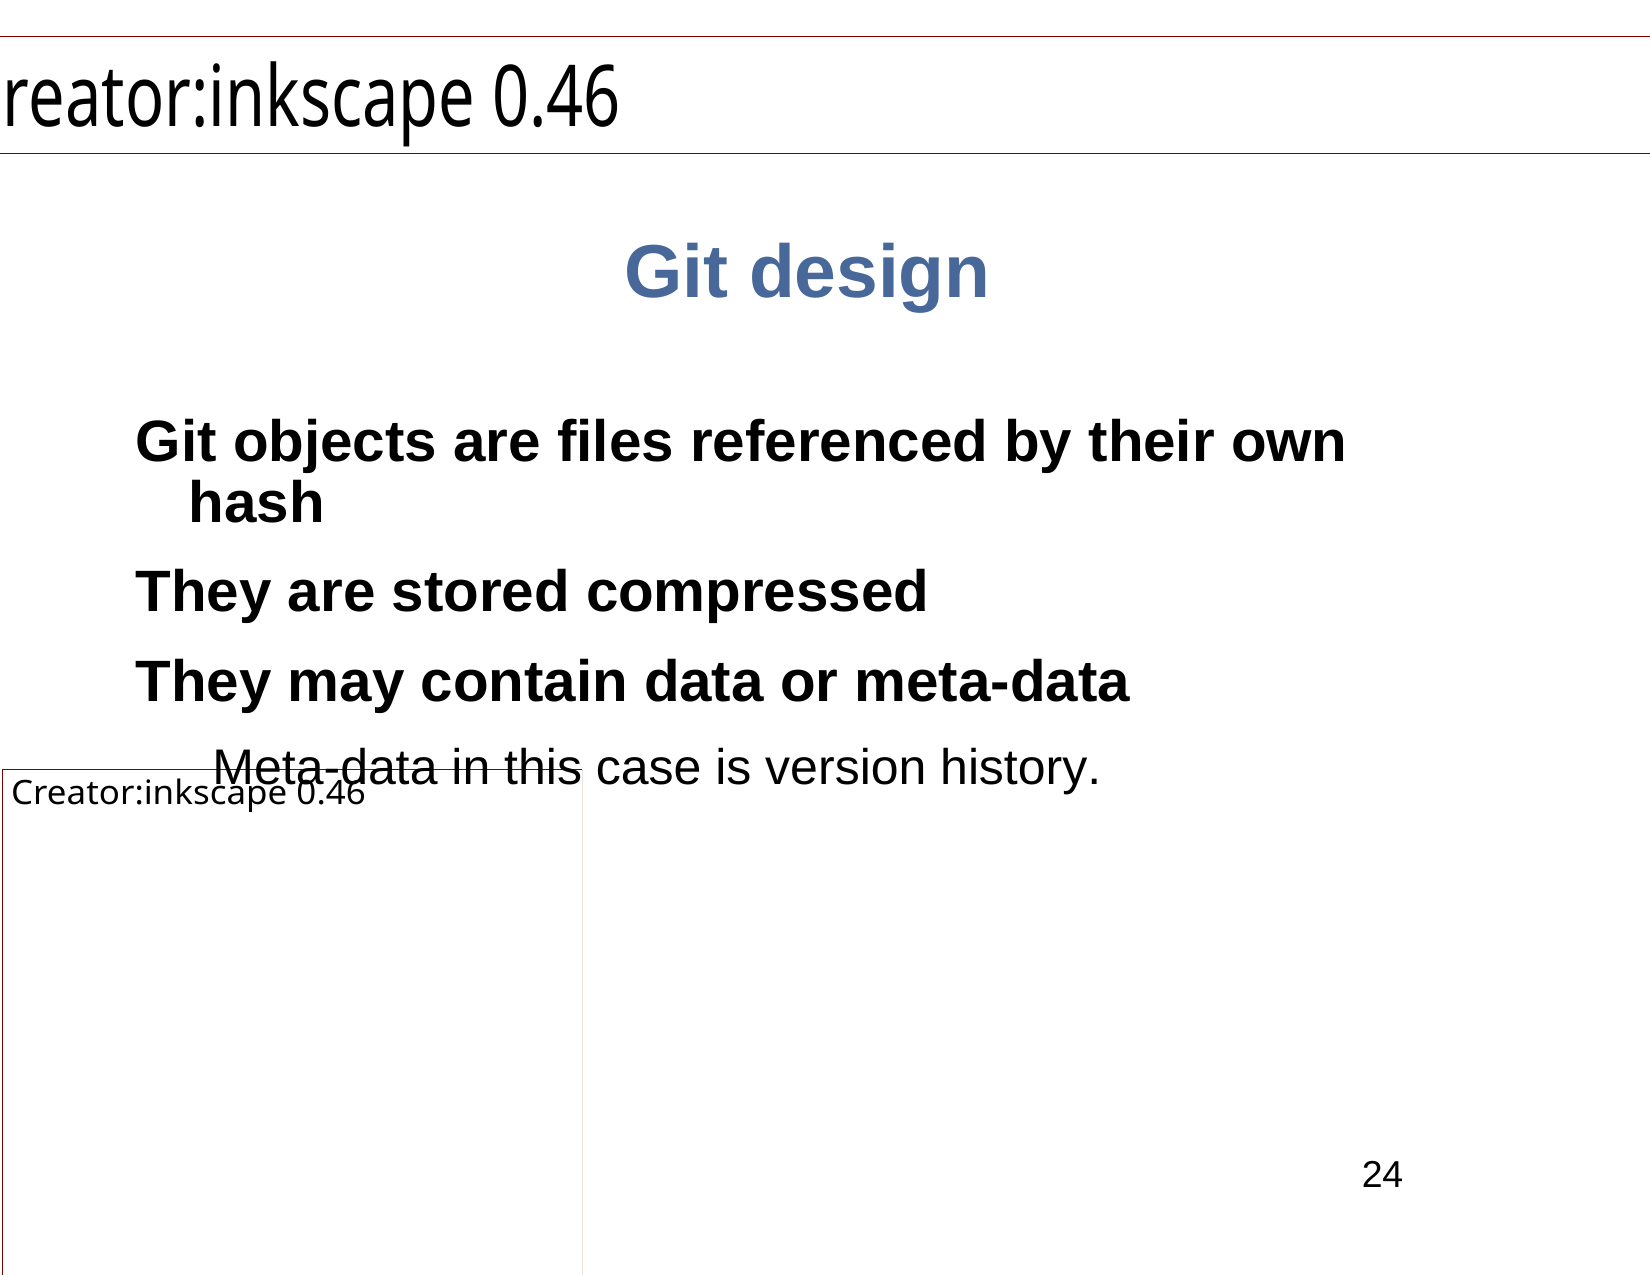

# Git design
Git objects are files referenced by their own hash
They are stored compressed
They may contain data or meta-data
Meta-data in this case is version history.